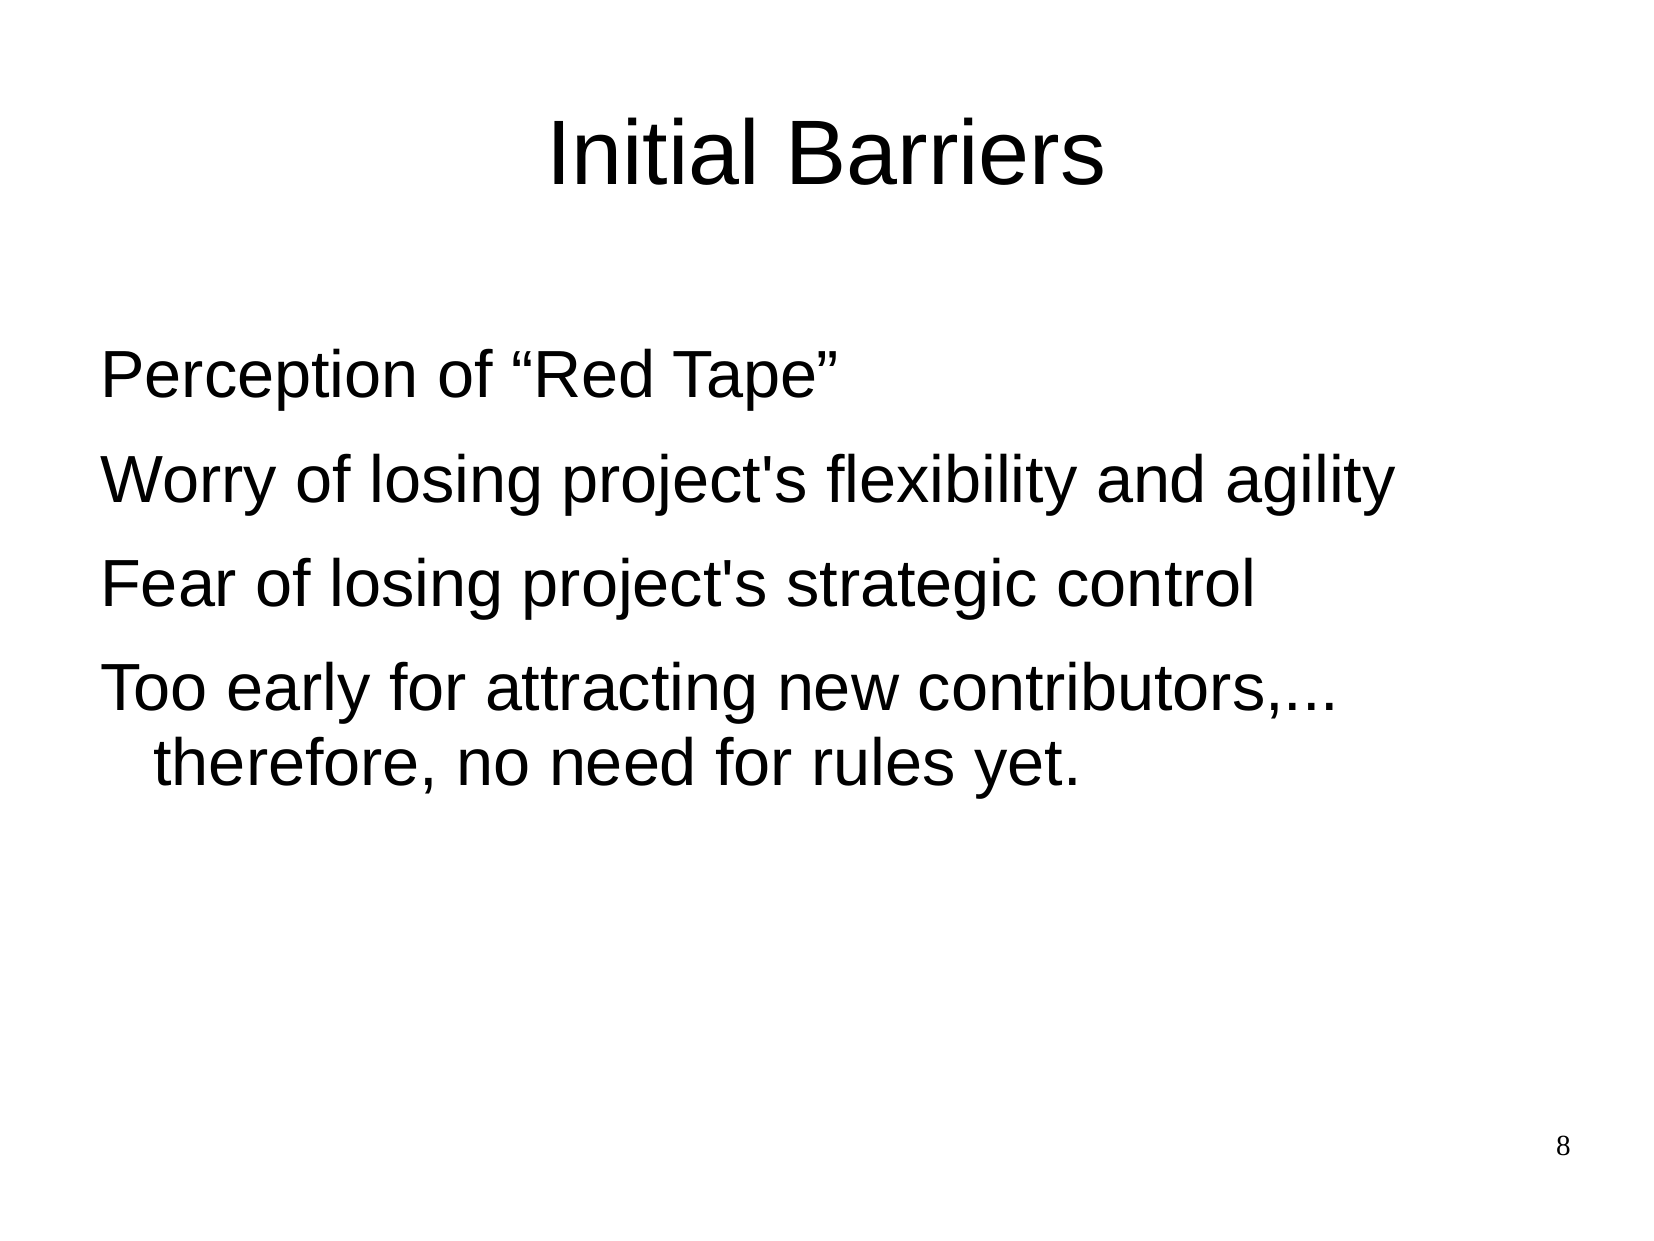

# Initial Barriers
Perception of “Red Tape”
Worry of losing project's flexibility and agility
Fear of losing project's strategic control
Too early for attracting new contributors,...
therefore, no need for rules yet.
8